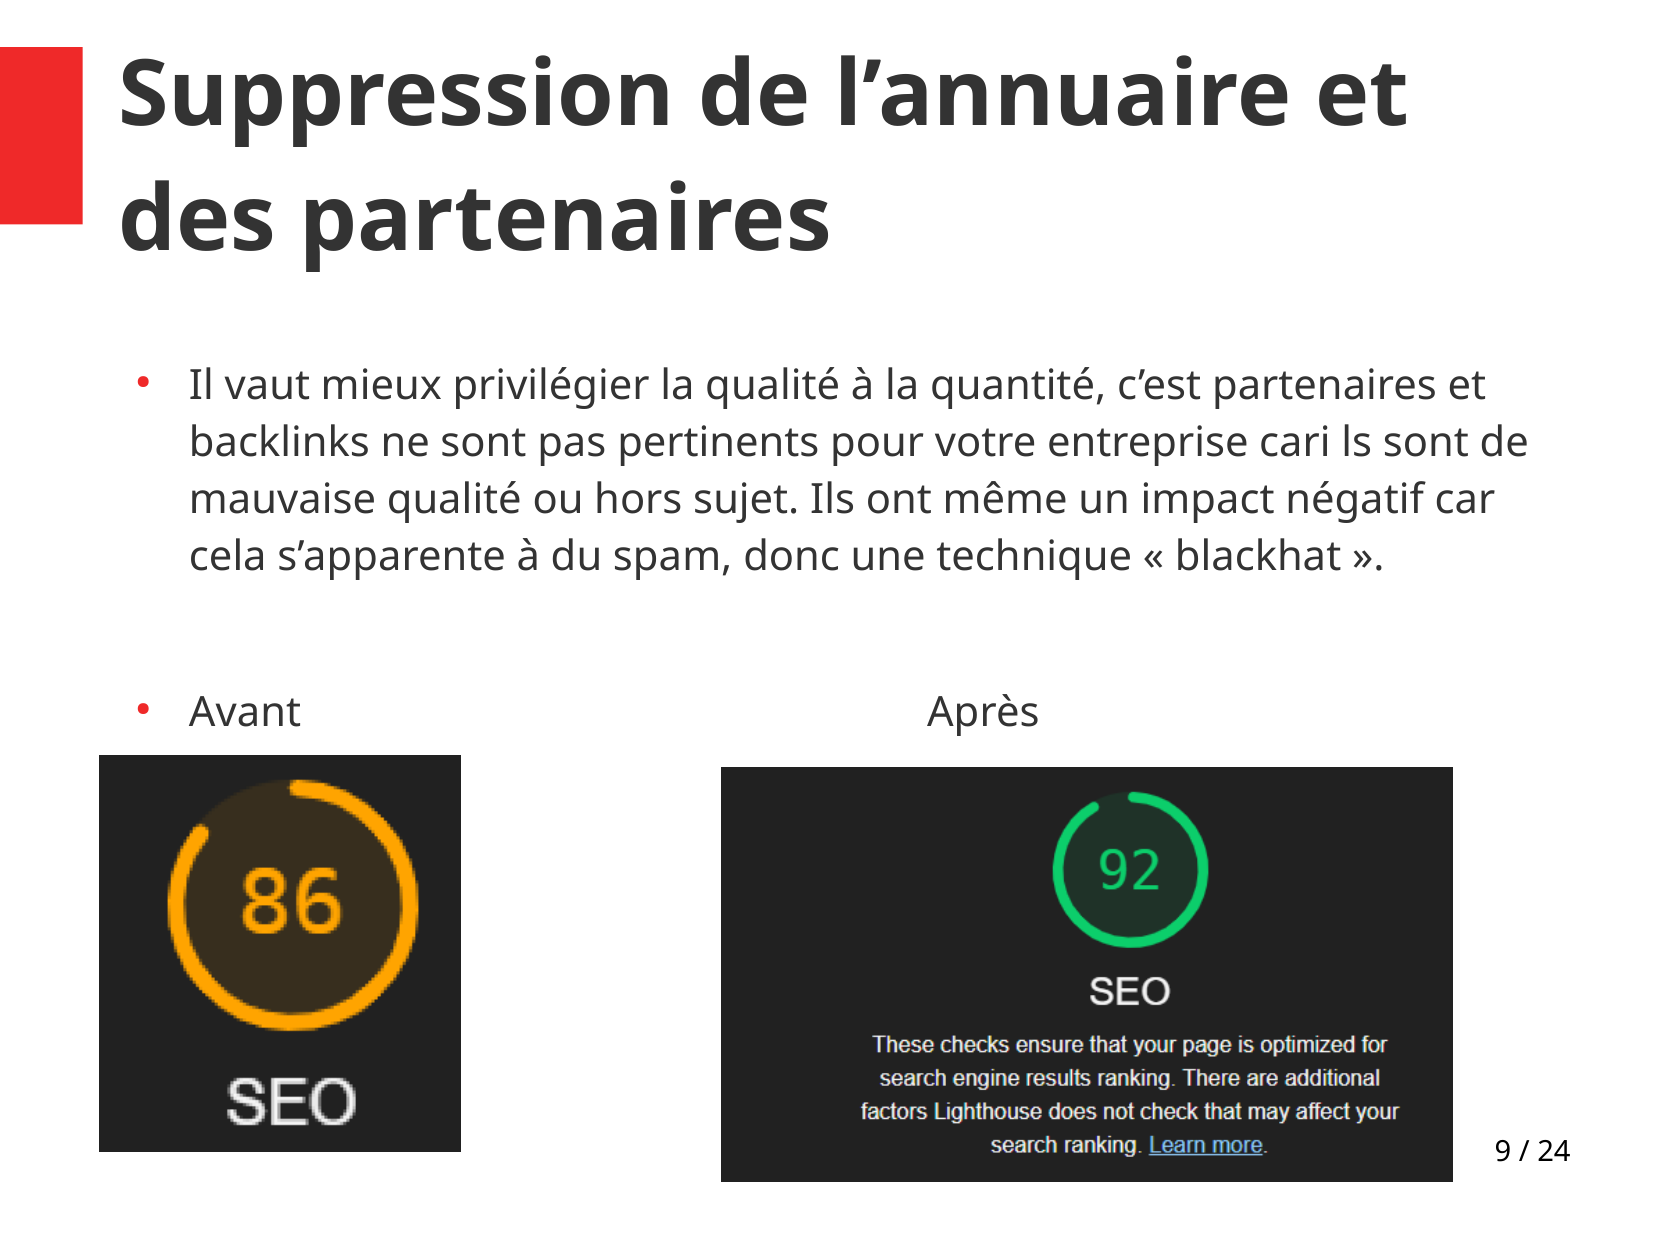

# Suppression de l’annuaire et des partenaires
Il vaut mieux privilégier la qualité à la quantité, c’est partenaires et backlinks ne sont pas pertinents pour votre entreprise cari ls sont de mauvaise qualité ou hors sujet. Ils ont même un impact négatif car cela s’apparente à du spam, donc une technique « blackhat ».
Avant									Après
9